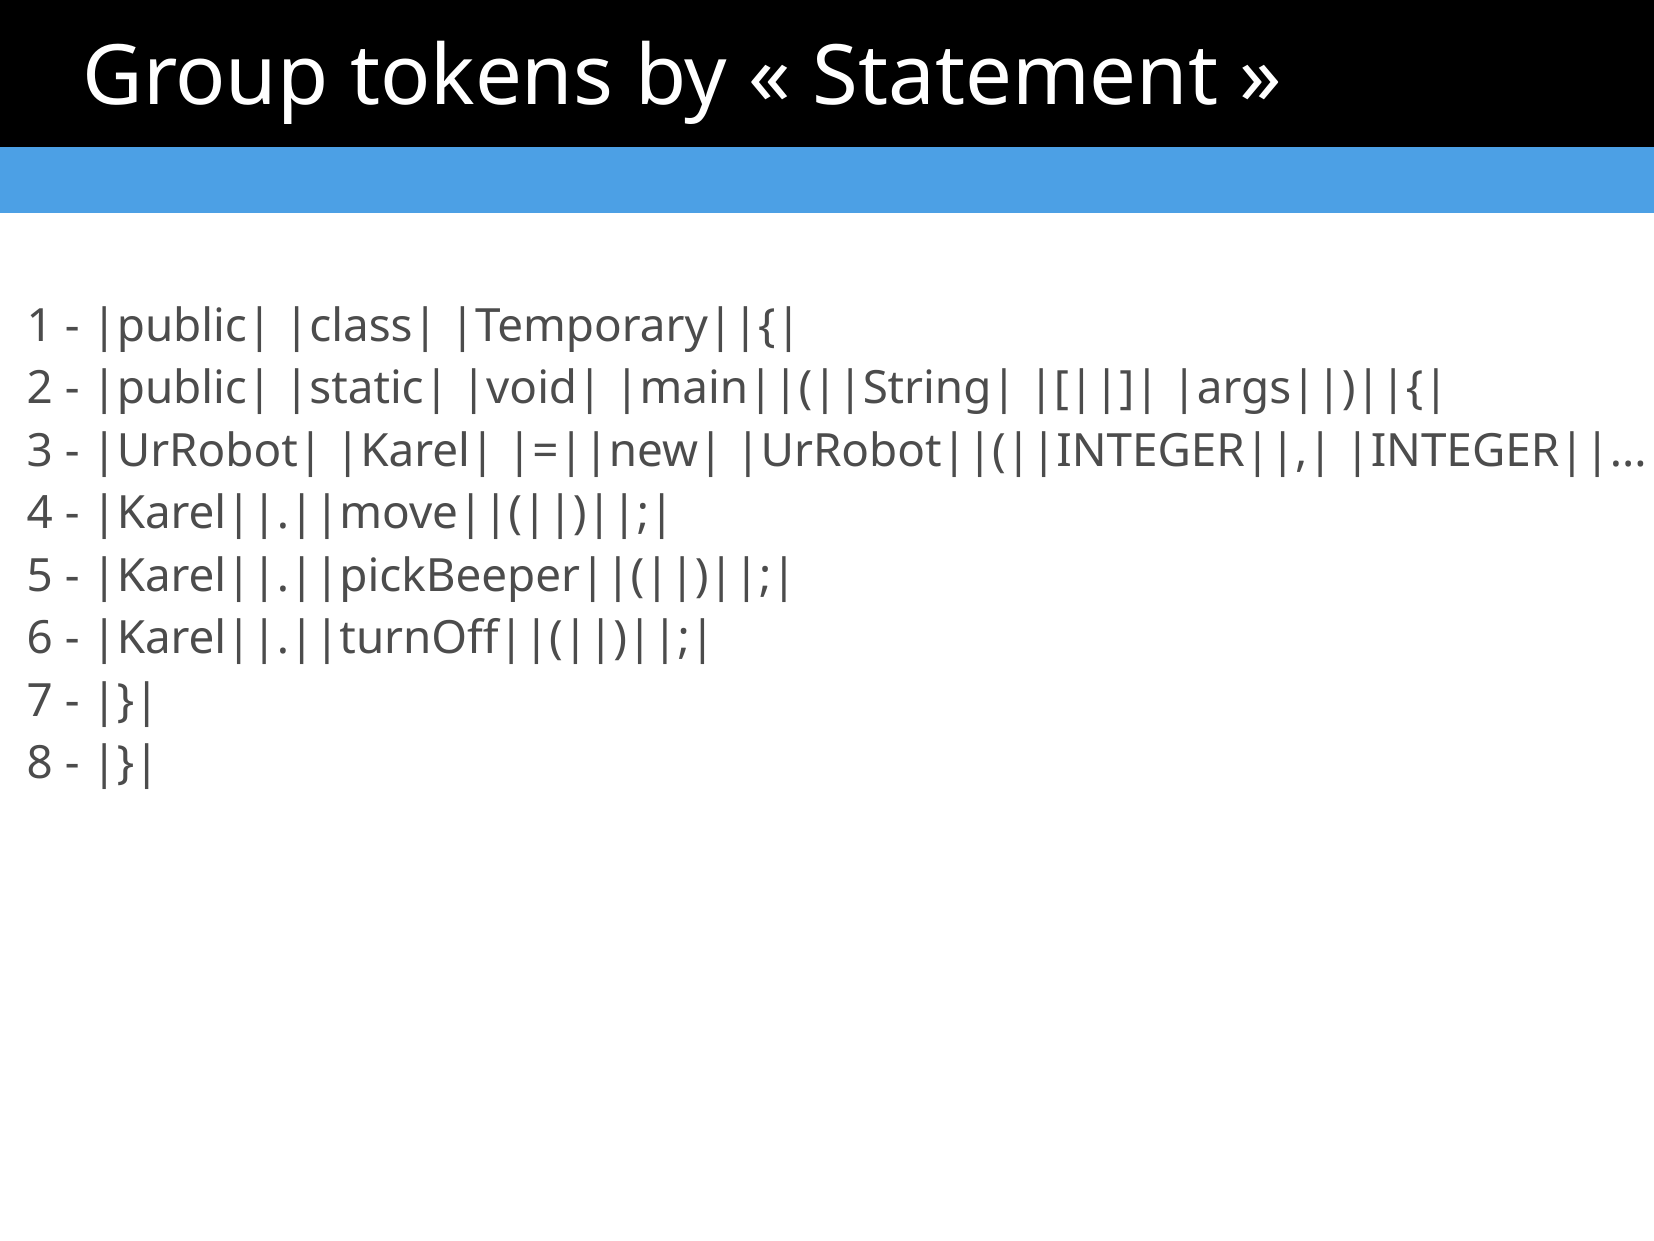

# Group tokens by « Statement »
1 - |public| |class| |Temporary||{|
2 - |public| |static| |void| |main||(||String| |[||]| |args||)||{|
3 - |UrRobot| |Karel| |=||new| |UrRobot||(||INTEGER||,| |INTEGER||...
4 - |Karel||.||move||(||)||;|
5 - |Karel||.||pickBeeper||(||)||;|
6 - |Karel||.||turnOff||(||)||;|
7 - |}|
8 - |}|